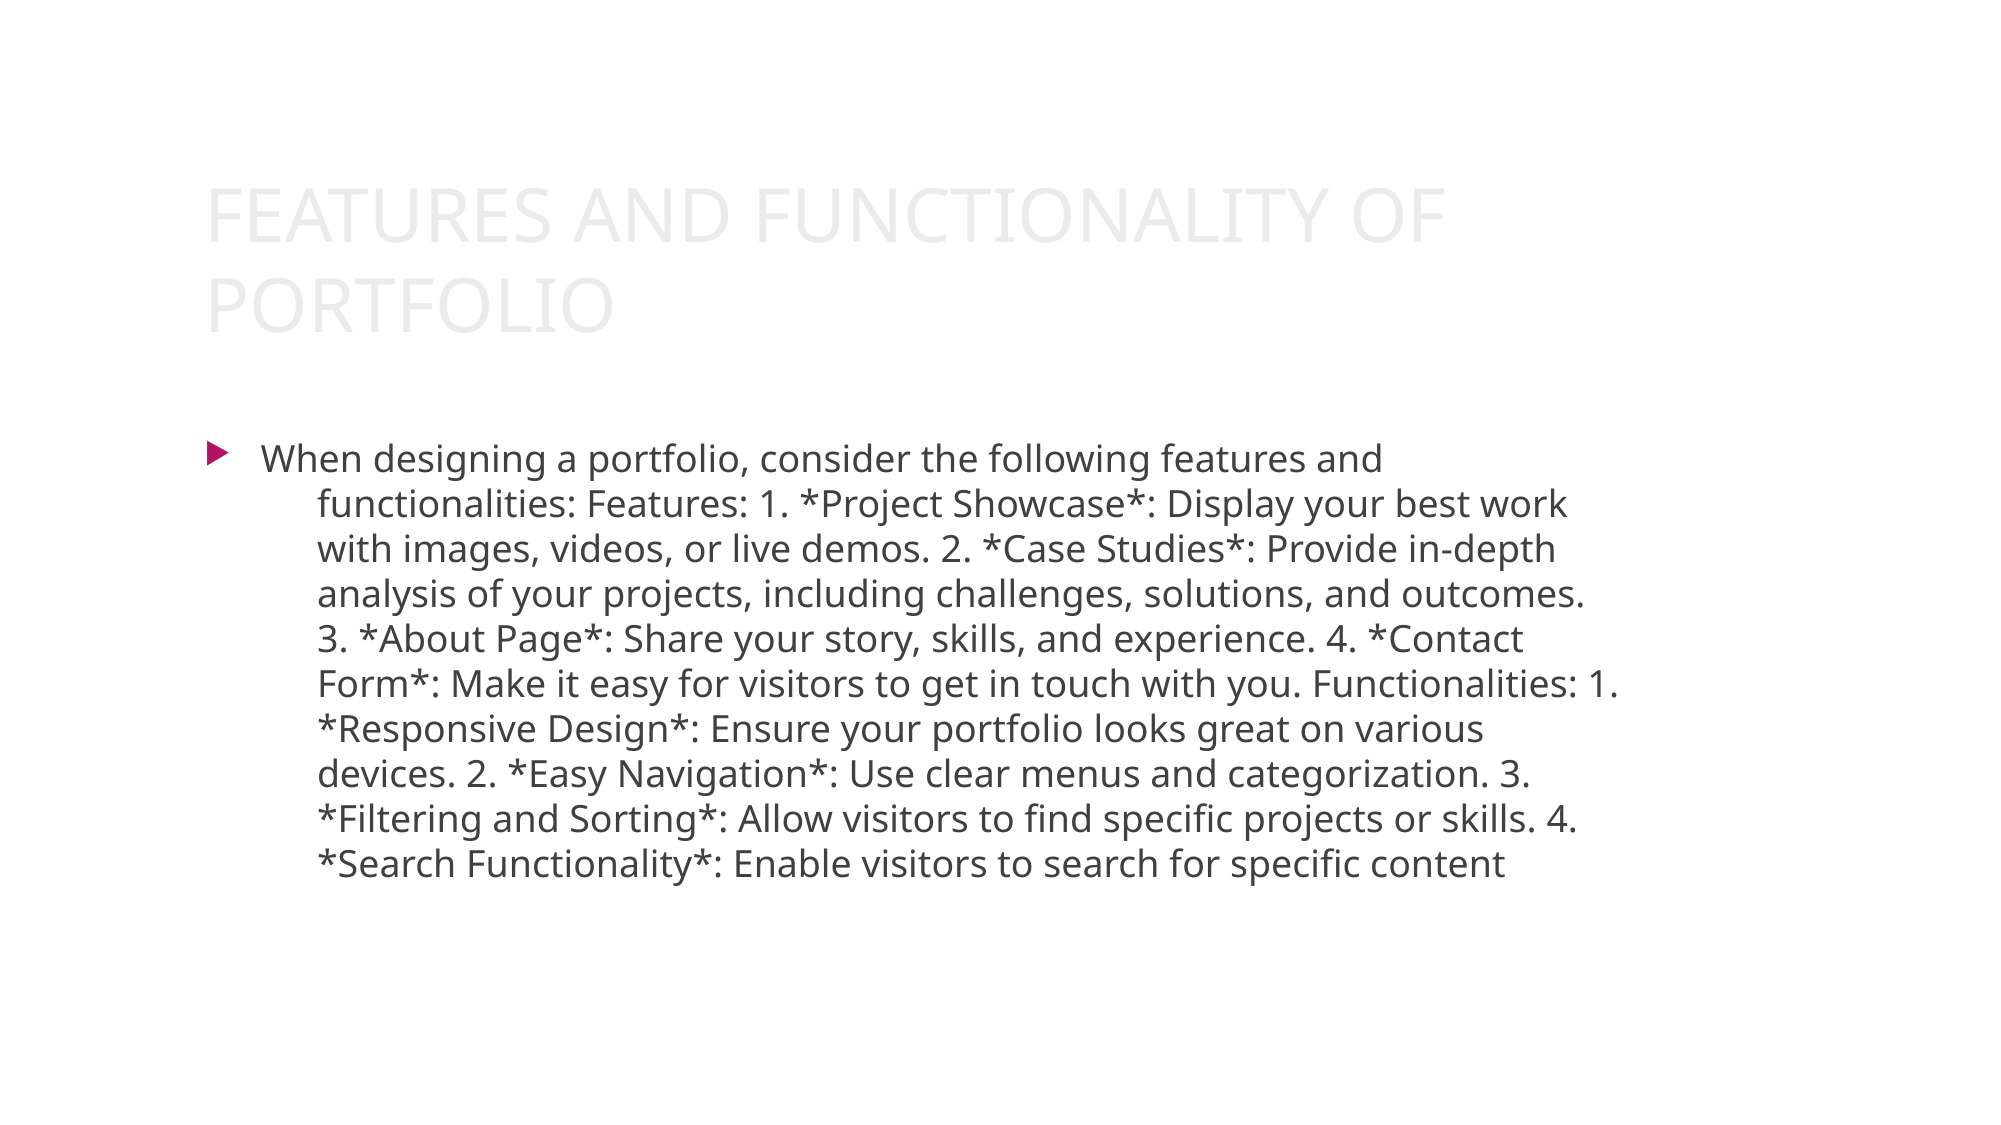

# FEATURES AND FUNCTIONALITY OF PORTFOLIO
When designing a portfolio, consider the following features and functionalities: Features: 1. *Project Showcase*: Display your best work with images, videos, or live demos. 2. *Case Studies*: Provide in-depth analysis of your projects, including challenges, solutions, and outcomes. 3. *About Page*: Share your story, skills, and experience. 4. *Contact Form*: Make it easy for visitors to get in touch with you. Functionalities: 1. *Responsive Design*: Ensure your portfolio looks great on various devices. 2. *Easy Navigation*: Use clear menus and categorization. 3. *Filtering and Sorting*: Allow visitors to find specific projects or skills. 4. *Search Functionality*: Enable visitors to search for specific content